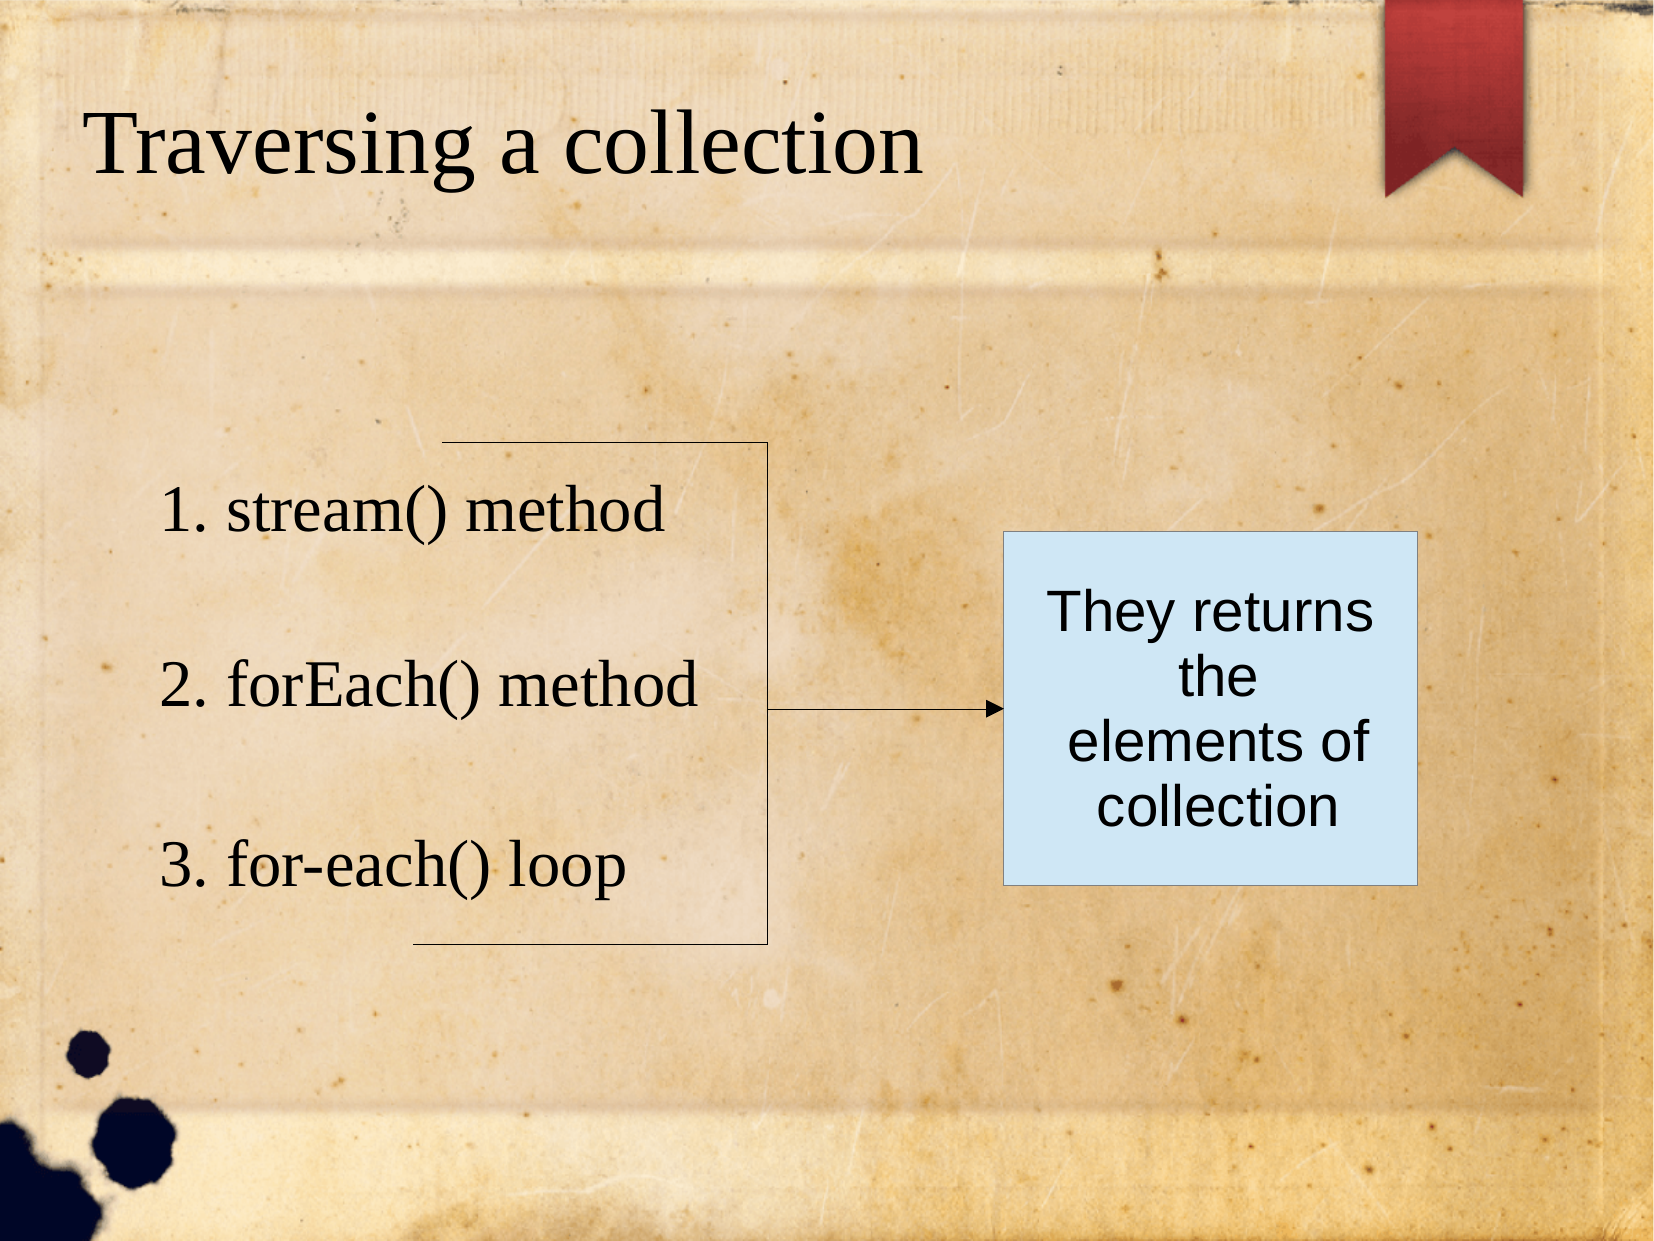

# Traversing a collection
1. stream() method
2. forEach() method
3. for-each() loop
They returns
 the
 elements of
 collection